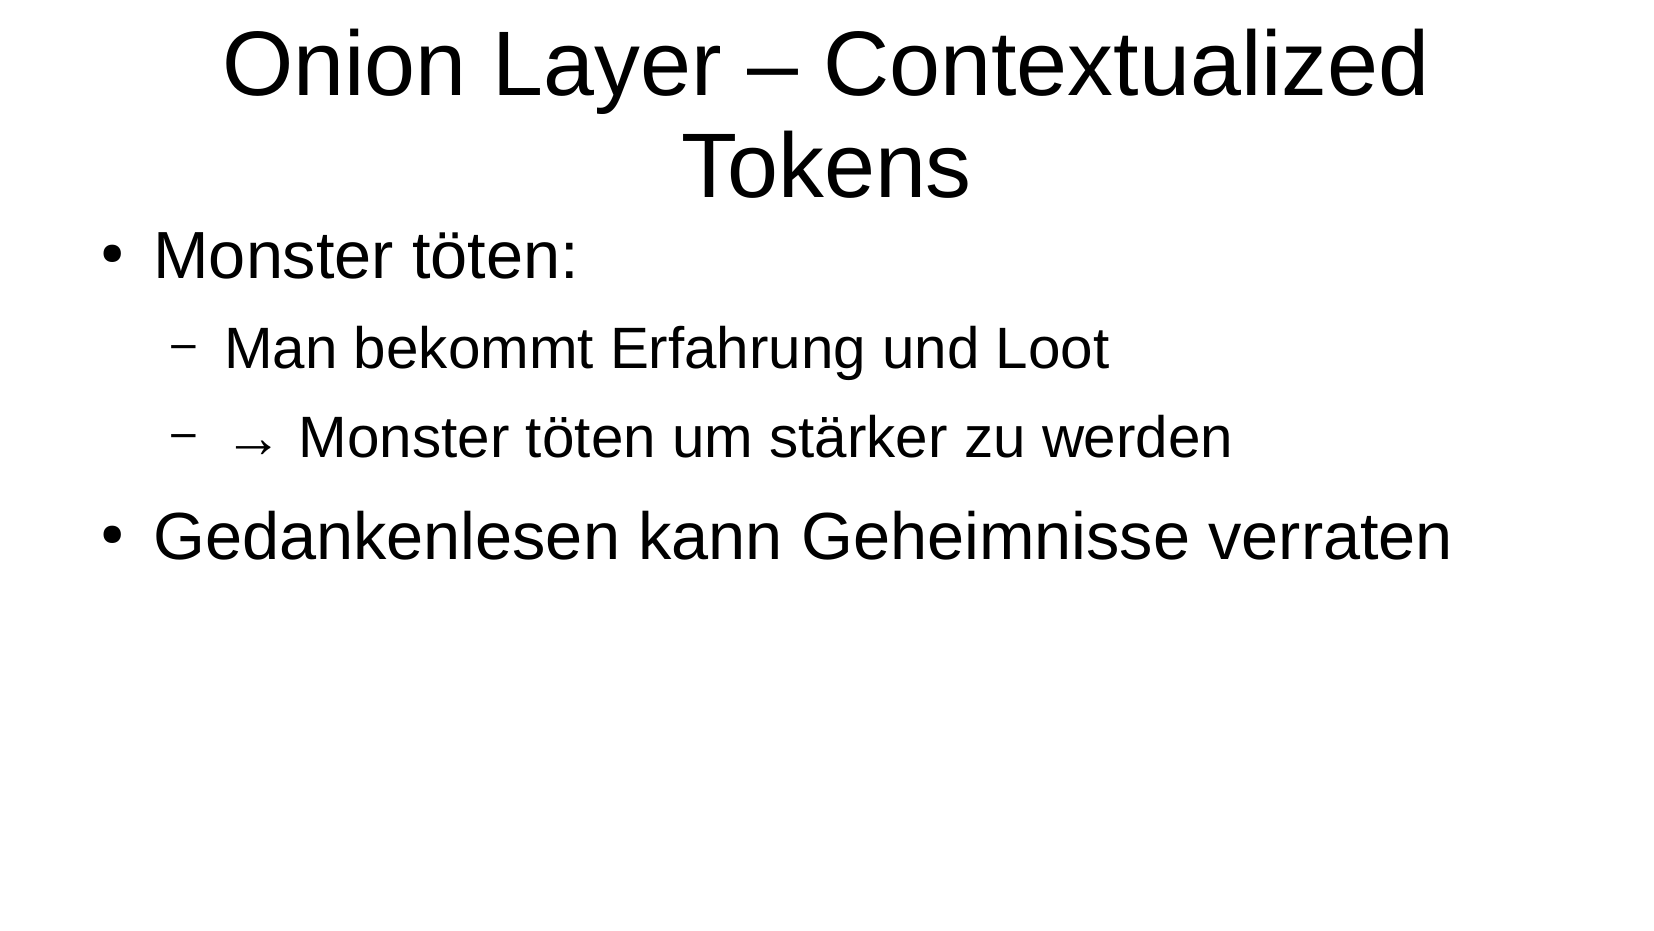

# Onion Layer – Contextualized Tokens
Monster töten:
Man bekommt Erfahrung und Loot
→ Monster töten um stärker zu werden
Gedankenlesen kann Geheimnisse verraten